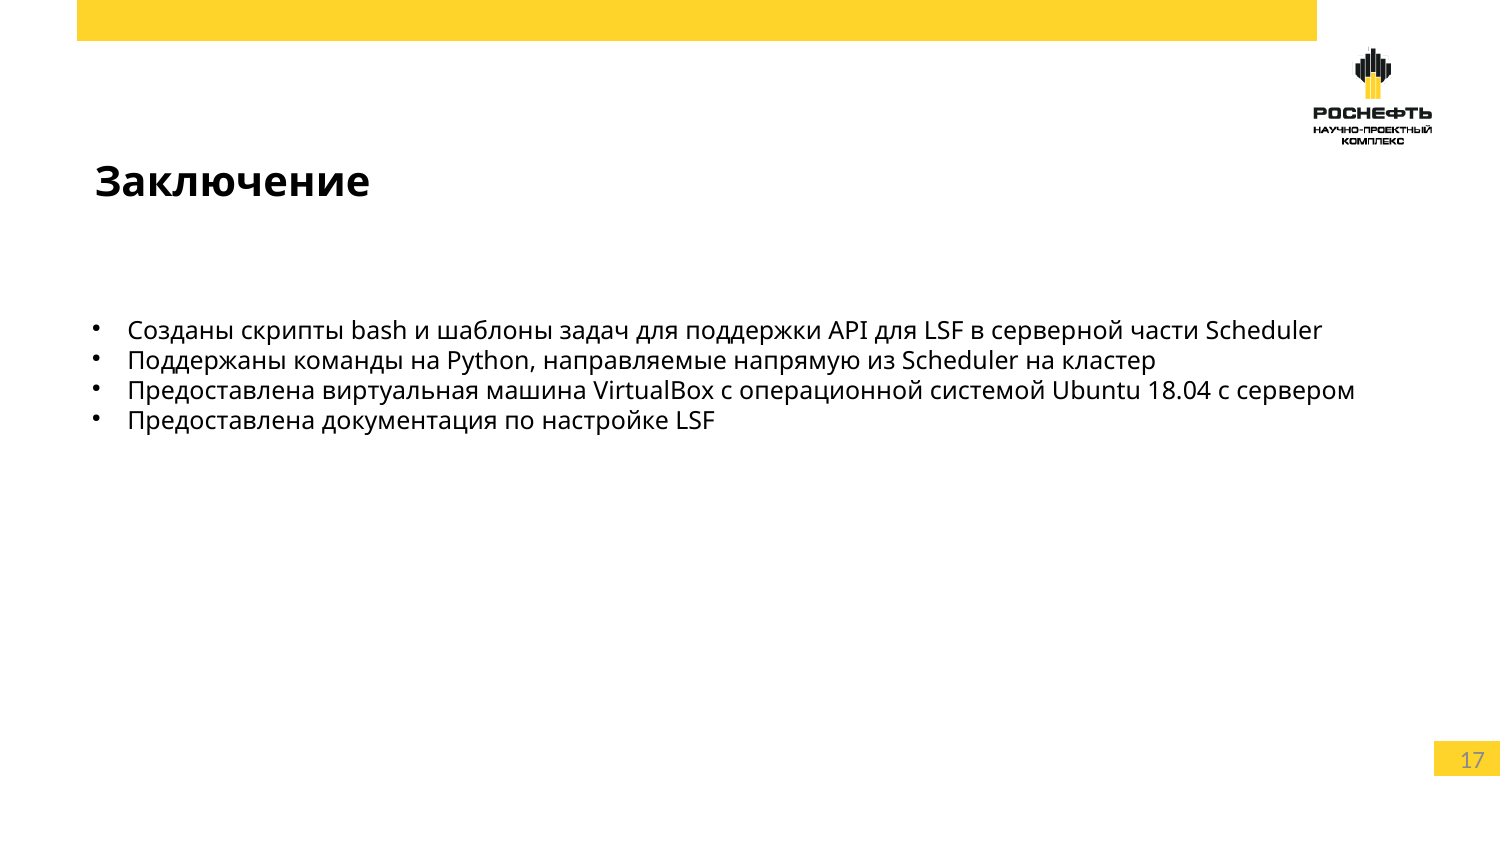

Заключение
Созданы скрипты bash и шаблоны задач для поддержки API для LSF в серверной части Scheduler
Поддержаны команды на Python, направляемые напрямую из Scheduler на кластер
Предоставлена виртуальная машина VirtualBox с операционной системой Ubuntu 18.04 с сервером
Предоставлена документация по настройке LSF